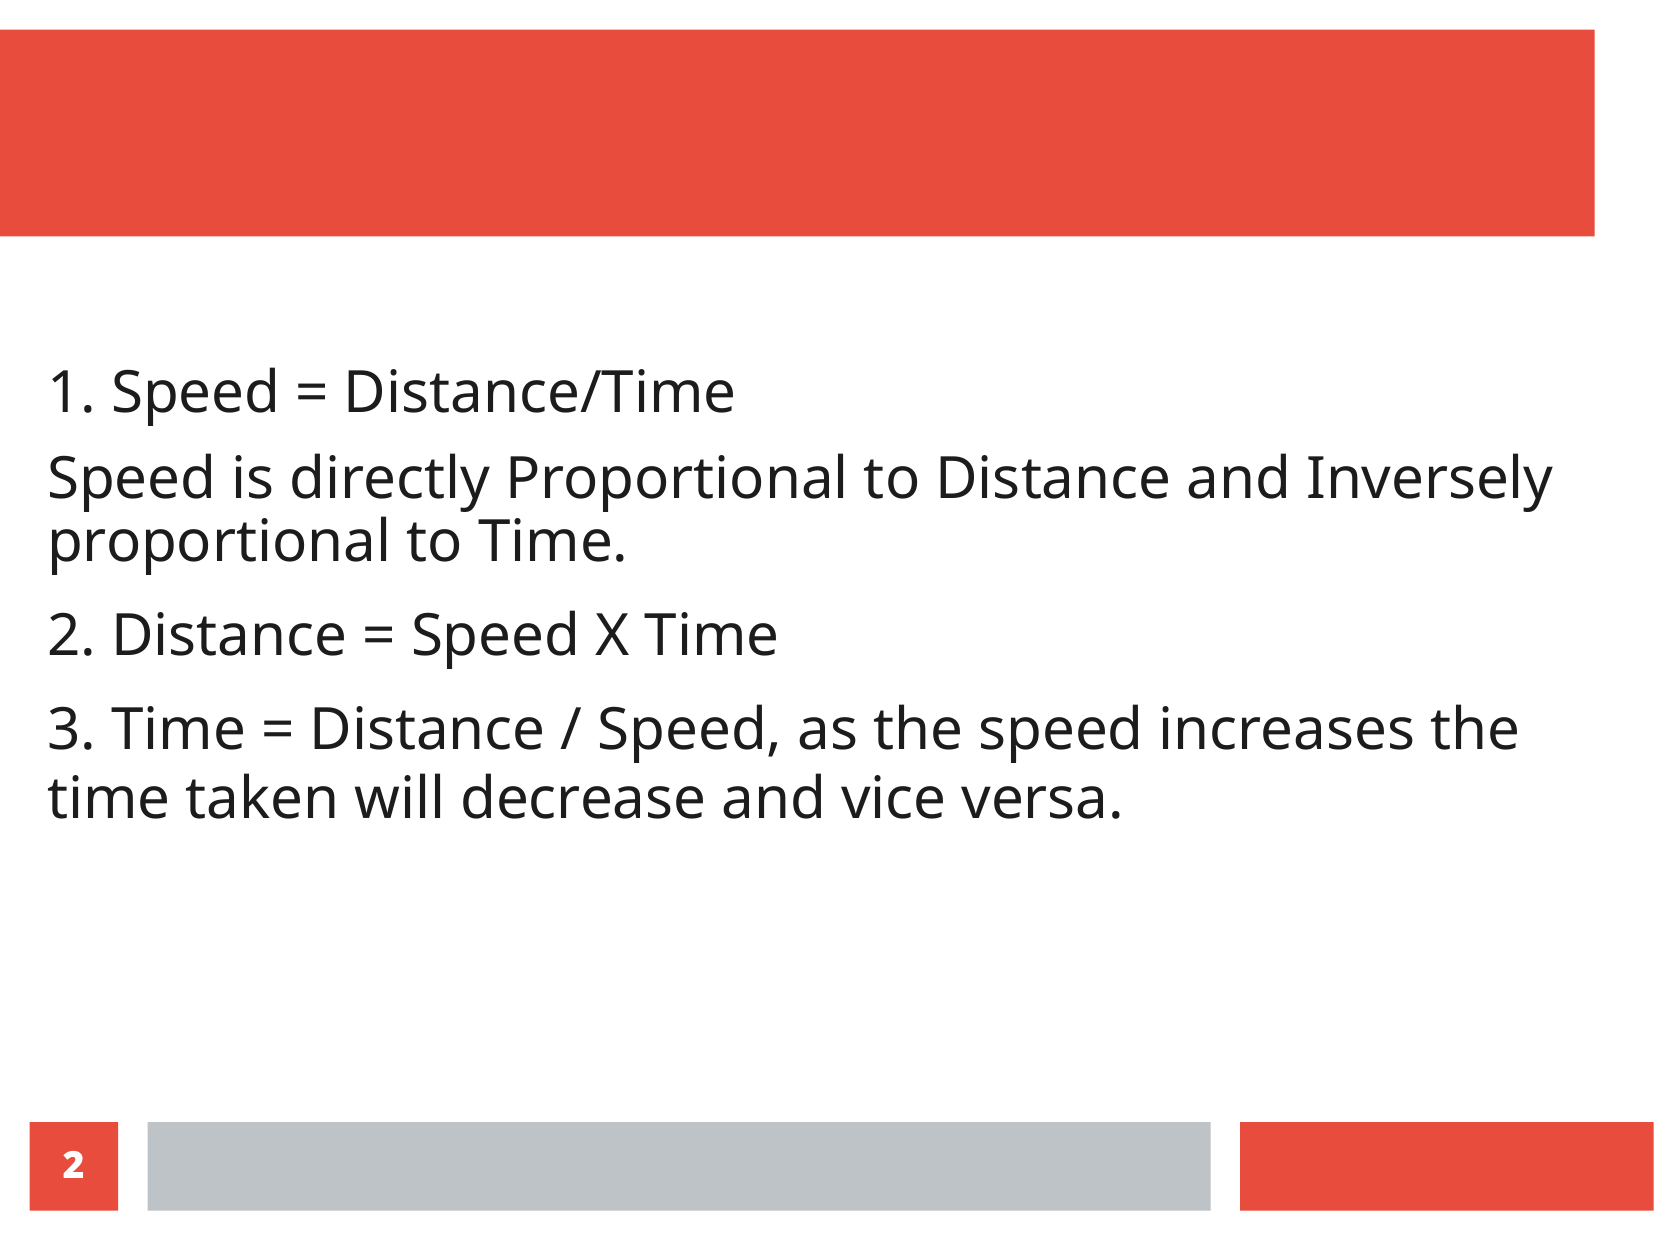

# 1. Speed = Distance/Time
Speed is directly Proportional to Distance and Inversely proportional to Time.
2. Distance = Speed X Time
3. Time = Distance / Speed, as the speed increases the time taken will decrease and vice versa.